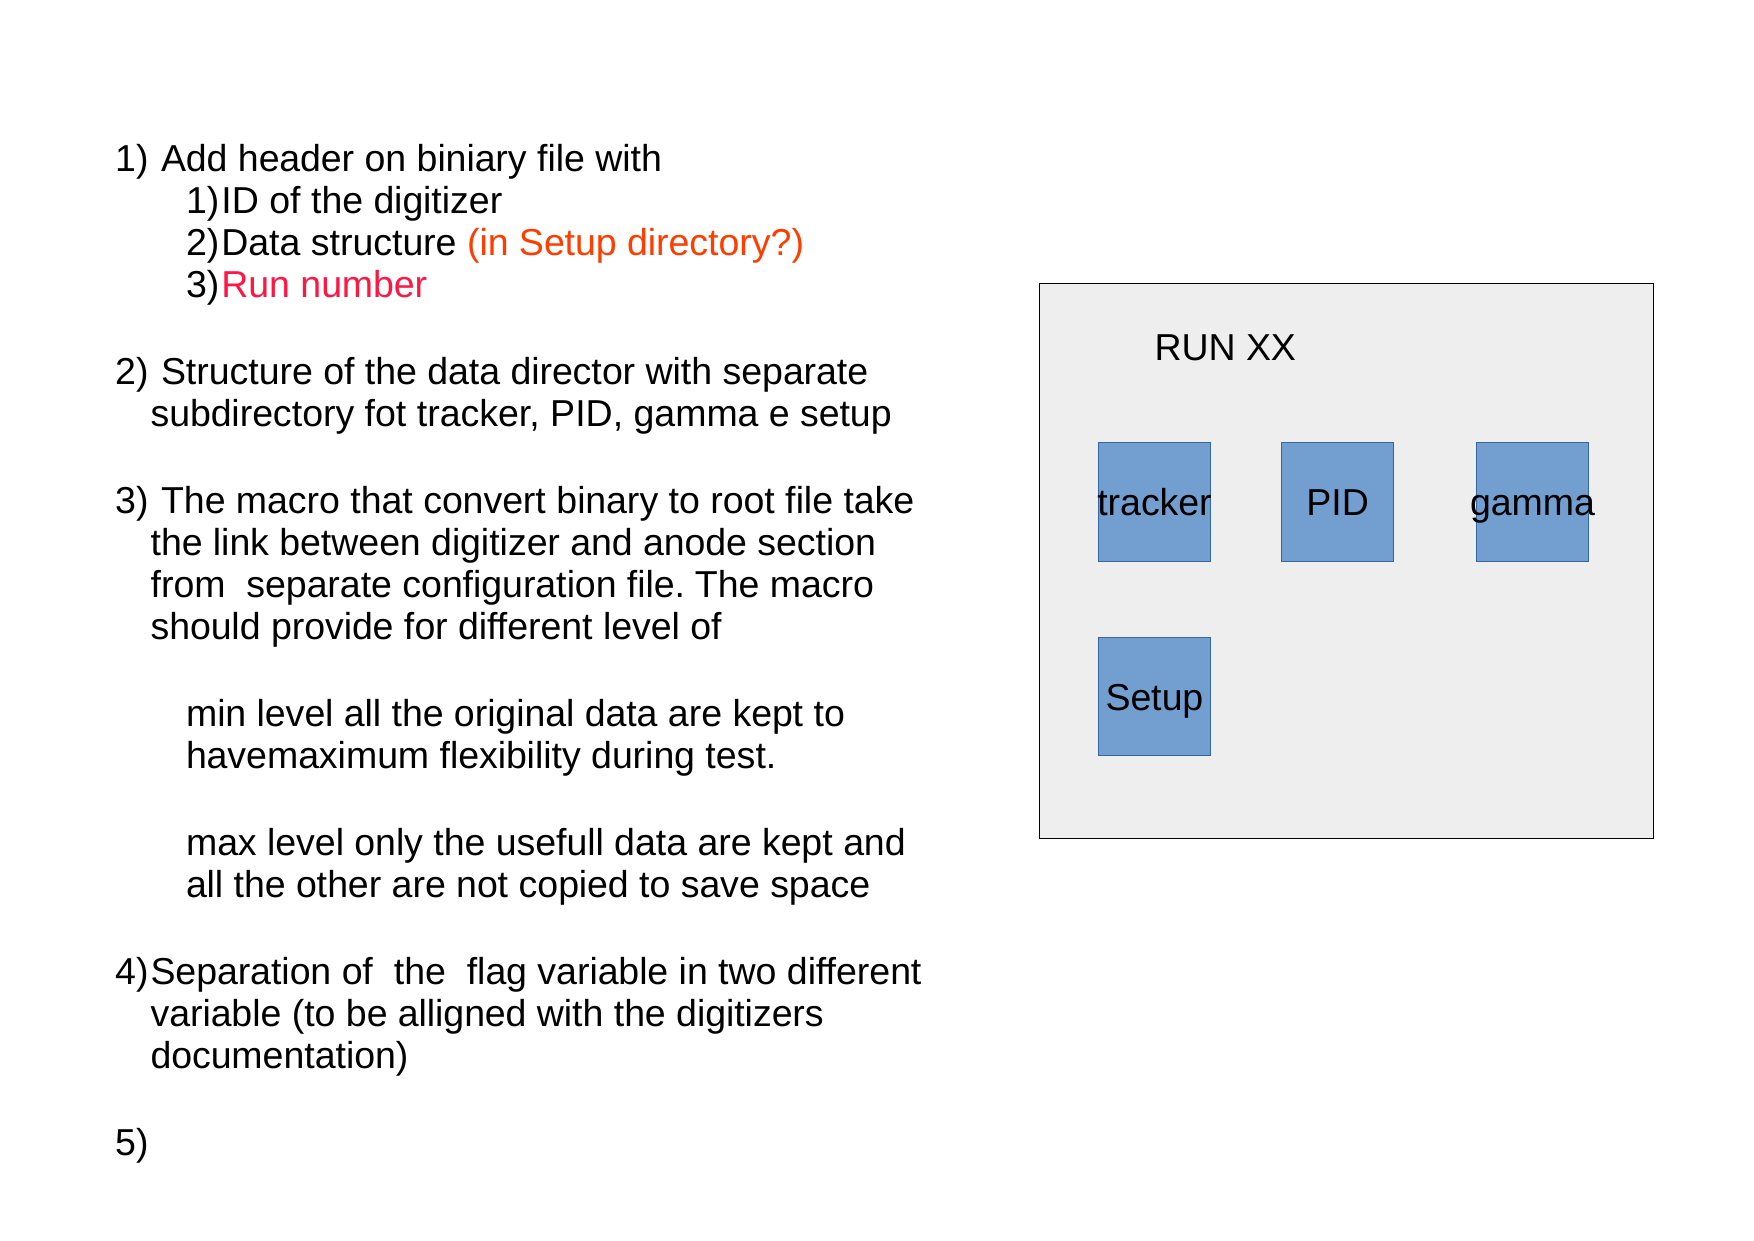

Add header on biniary file with
ID of the digitizer
Data structure (in Setup directory?)
Run number
 Structure of the data director with separate subdirectory fot tracker, PID, gamma e setup
 The macro that convert binary to root file take the link between digitizer and anode section from separate configuration file. The macro should provide for different level of
min level all the original data are kept to havemaximum flexibility during test.
max level only the usefull data are kept and all the other are not copied to save space
Separation of the flag variable in two different variable (to be alligned with the digitizers documentation)
RUN XX
tracker
PID
gamma
Setup